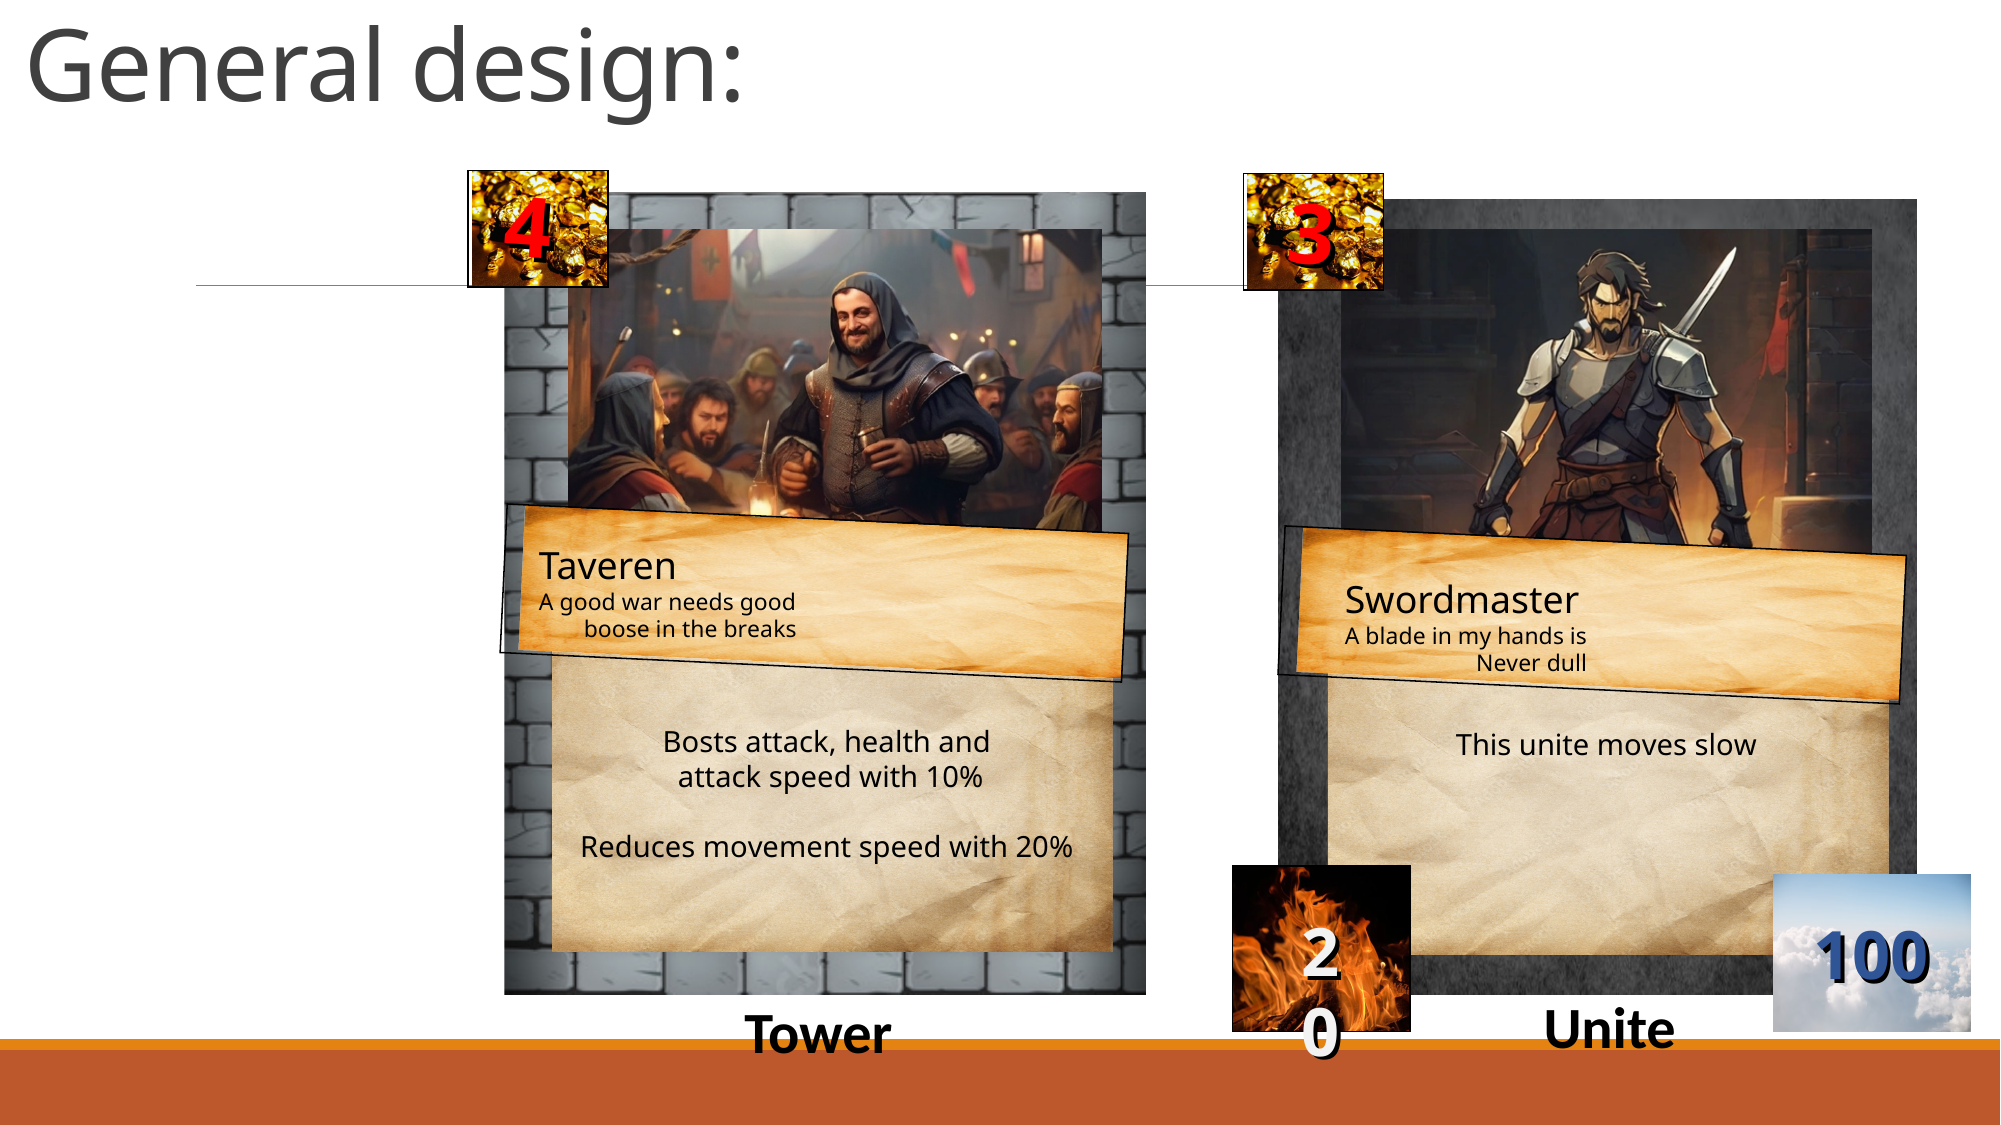

# General design:
4
3
Taveren
A good war needs good
boose in the breaks
Swordmaster
A blade in my hands is
Never dull
Bosts attack, health and
attack speed with 10%
Reduces movement speed with 20%
This unite moves slow
20
100
Unite
Tower